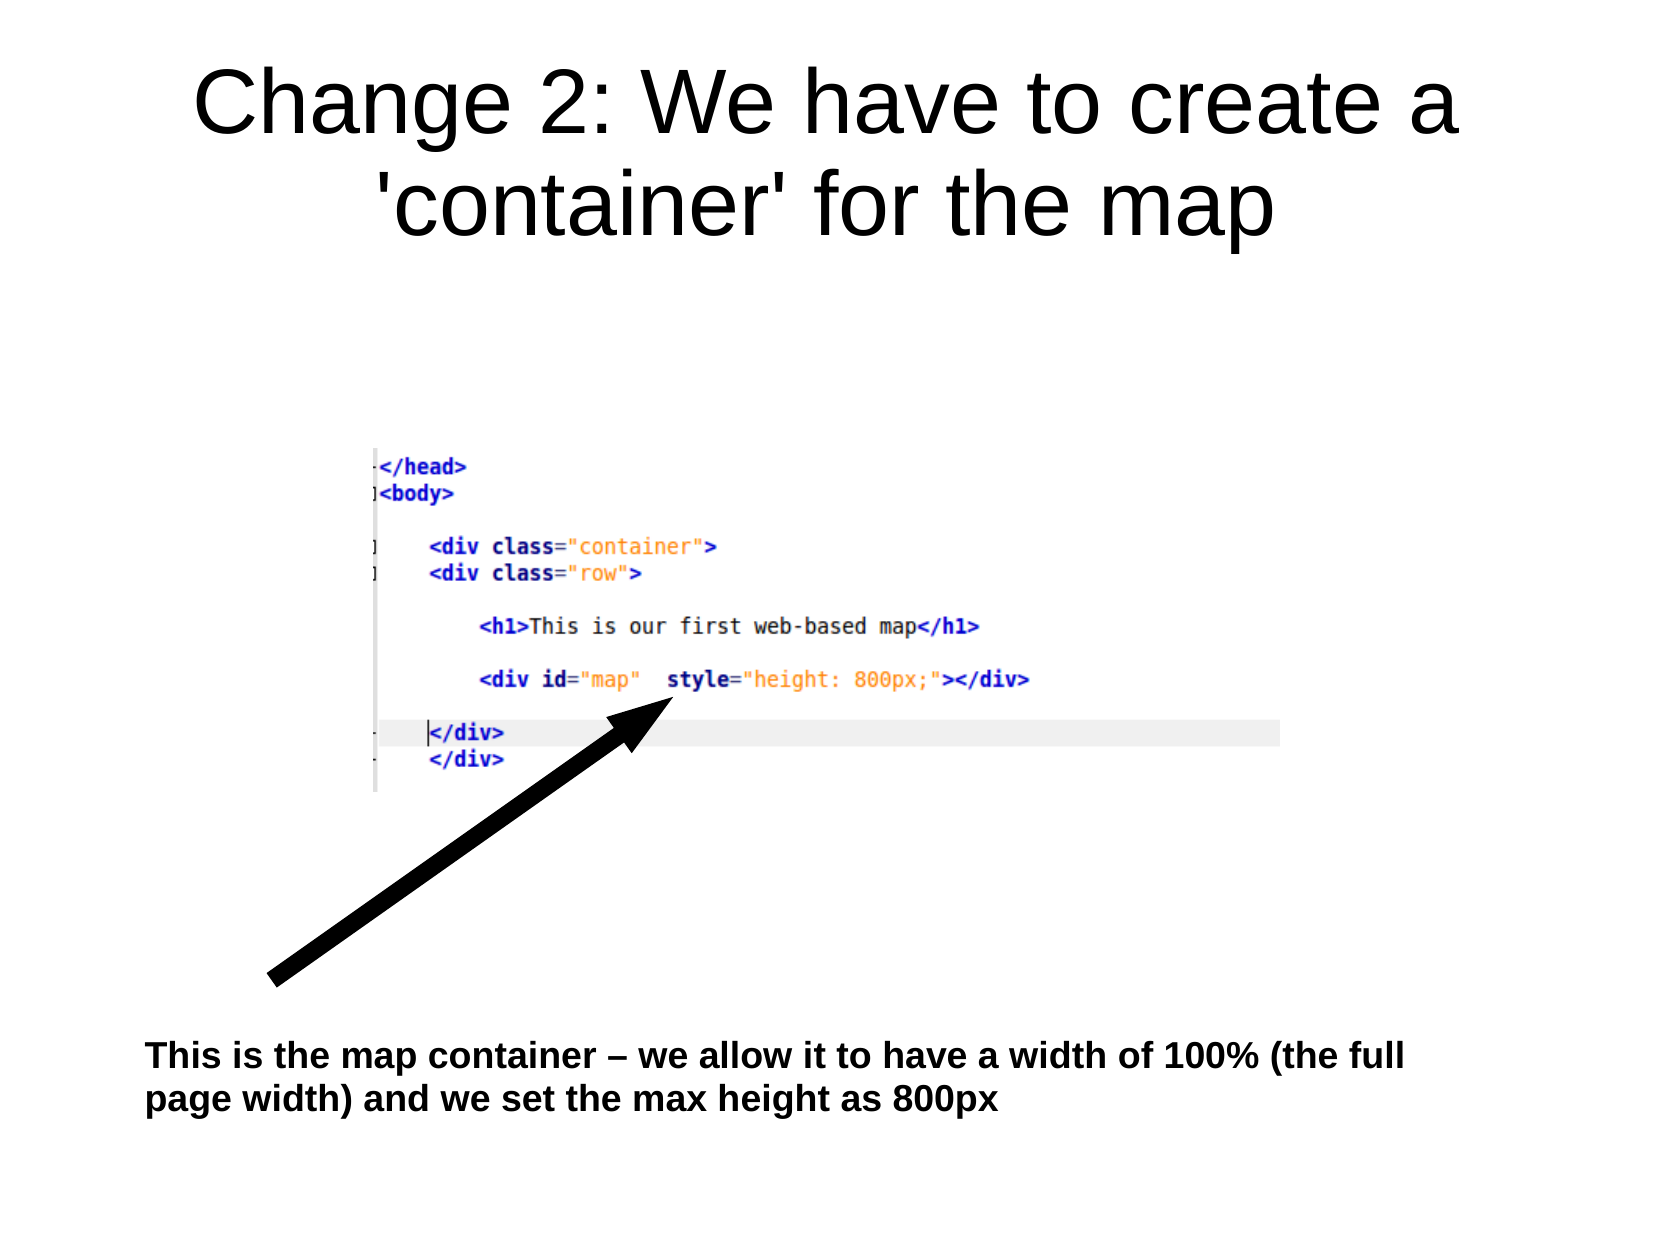

# Change 2: We have to create a 'container' for the map
This is the map container – we allow it to have a width of 100% (the full page width) and we set the max height as 800px